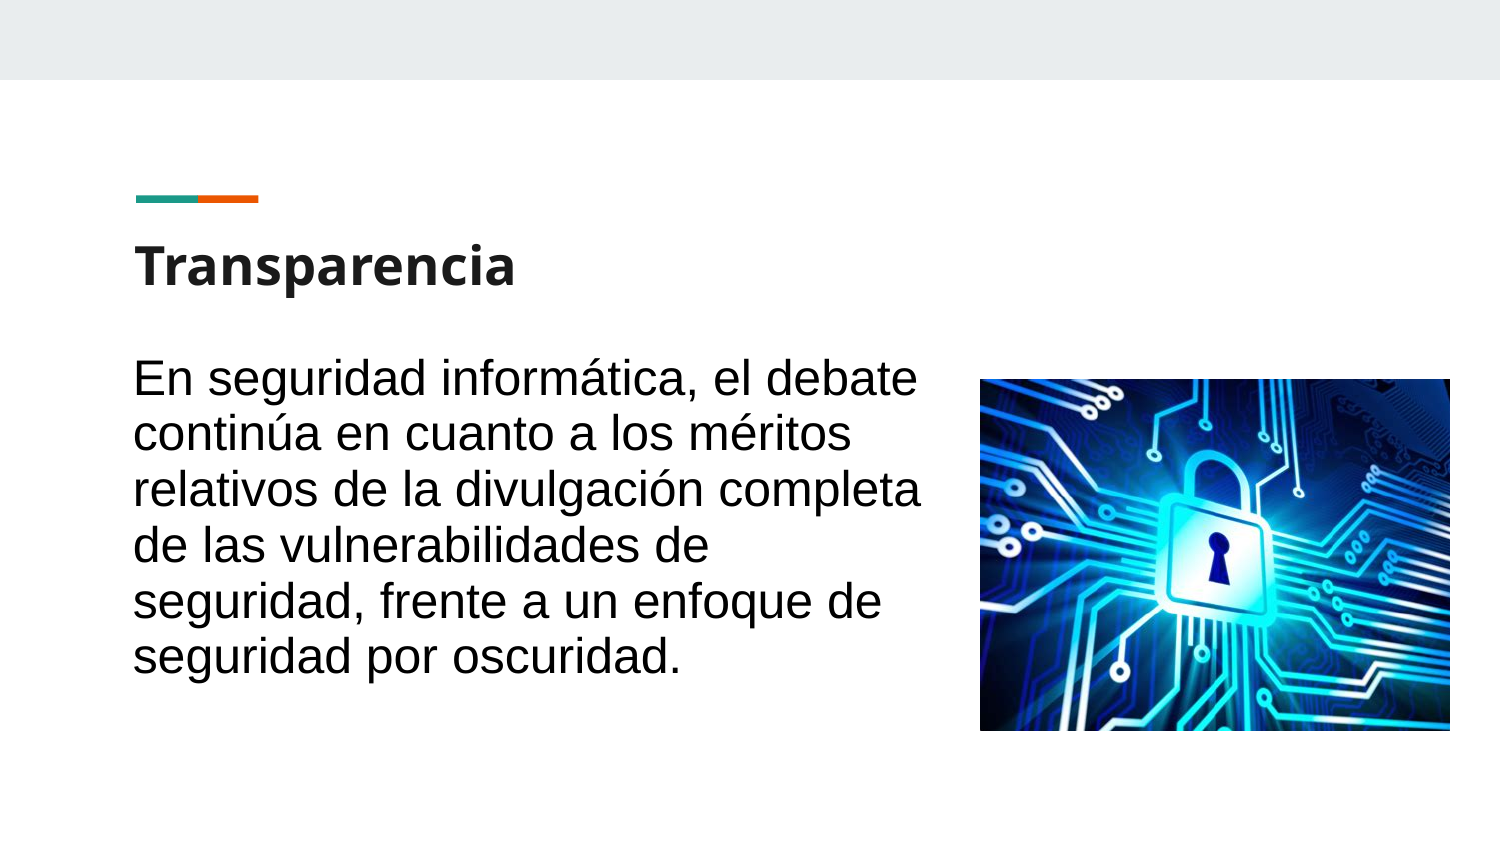

# Transparencia
En seguridad informática, el debate continúa en cuanto a los méritos relativos de la divulgación completa de las vulnerabilidades de seguridad, frente a un enfoque de seguridad por oscuridad.